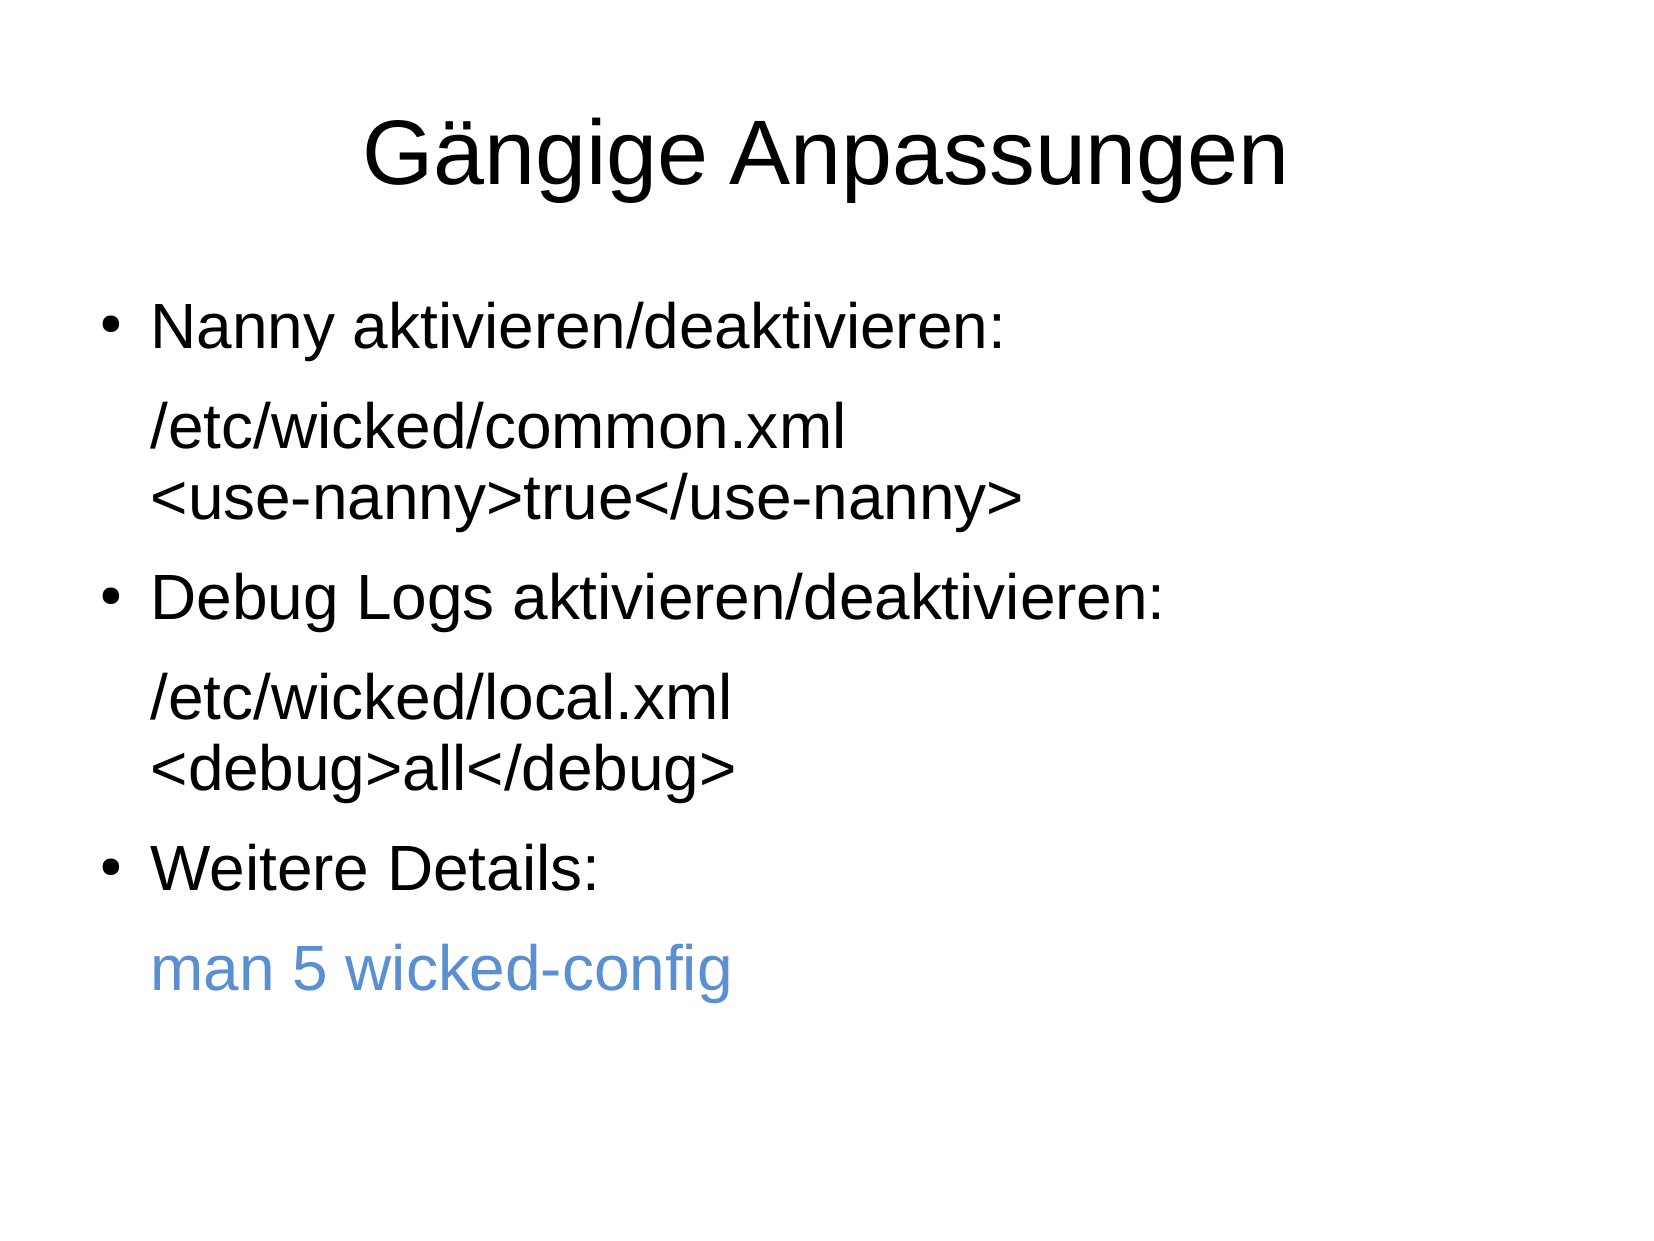

# Gängige Anpassungen
Nanny aktivieren/deaktivieren:
/etc/wicked/common.xml
<use-nanny>true</use-nanny>
Debug Logs aktivieren/deaktivieren:
/etc/wicked/local.xml
<debug>all</debug>
Weitere Details:
man 5 wicked-config